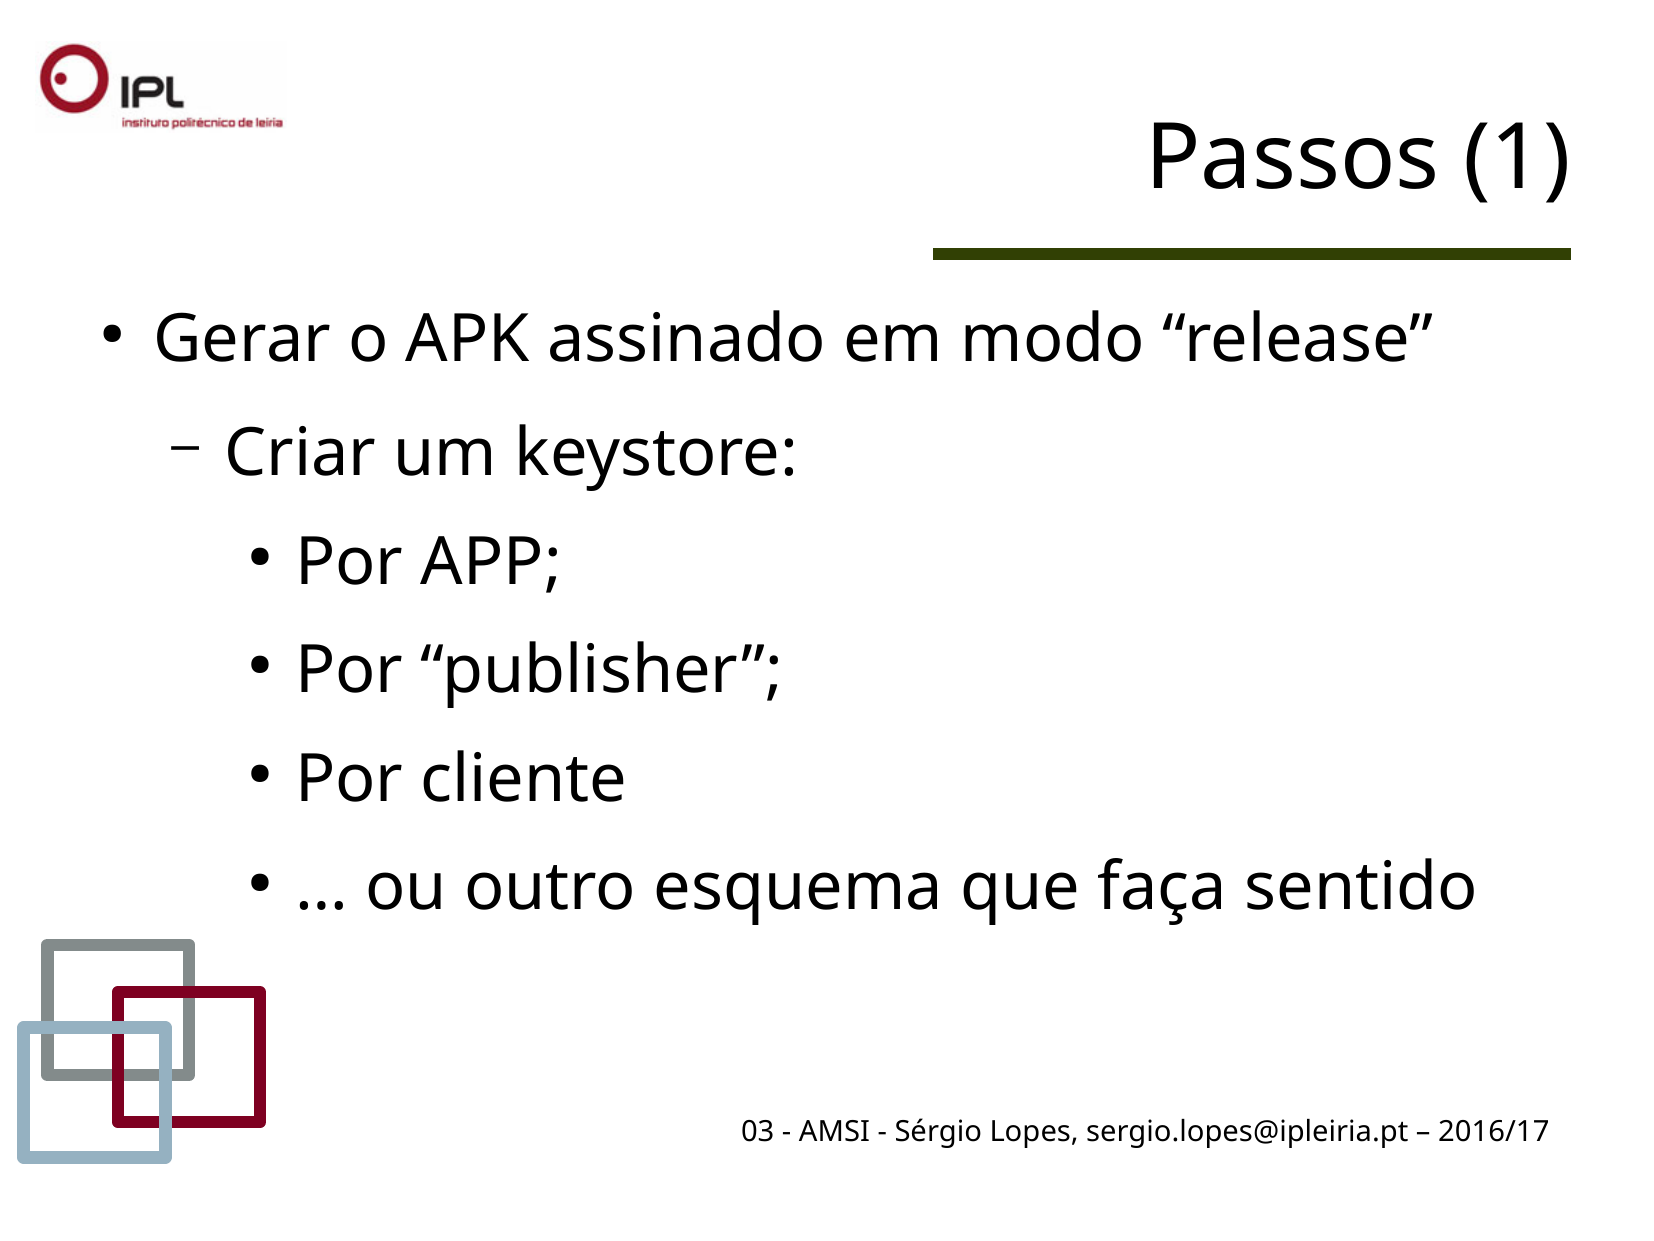

# Passos (1)
Gerar o APK assinado em modo “release”
Criar um keystore:
Por APP;
Por “publisher”;
Por cliente
… ou outro esquema que faça sentido
03 - AMSI - Sérgio Lopes, sergio.lopes@ipleiria.pt – 2016/17